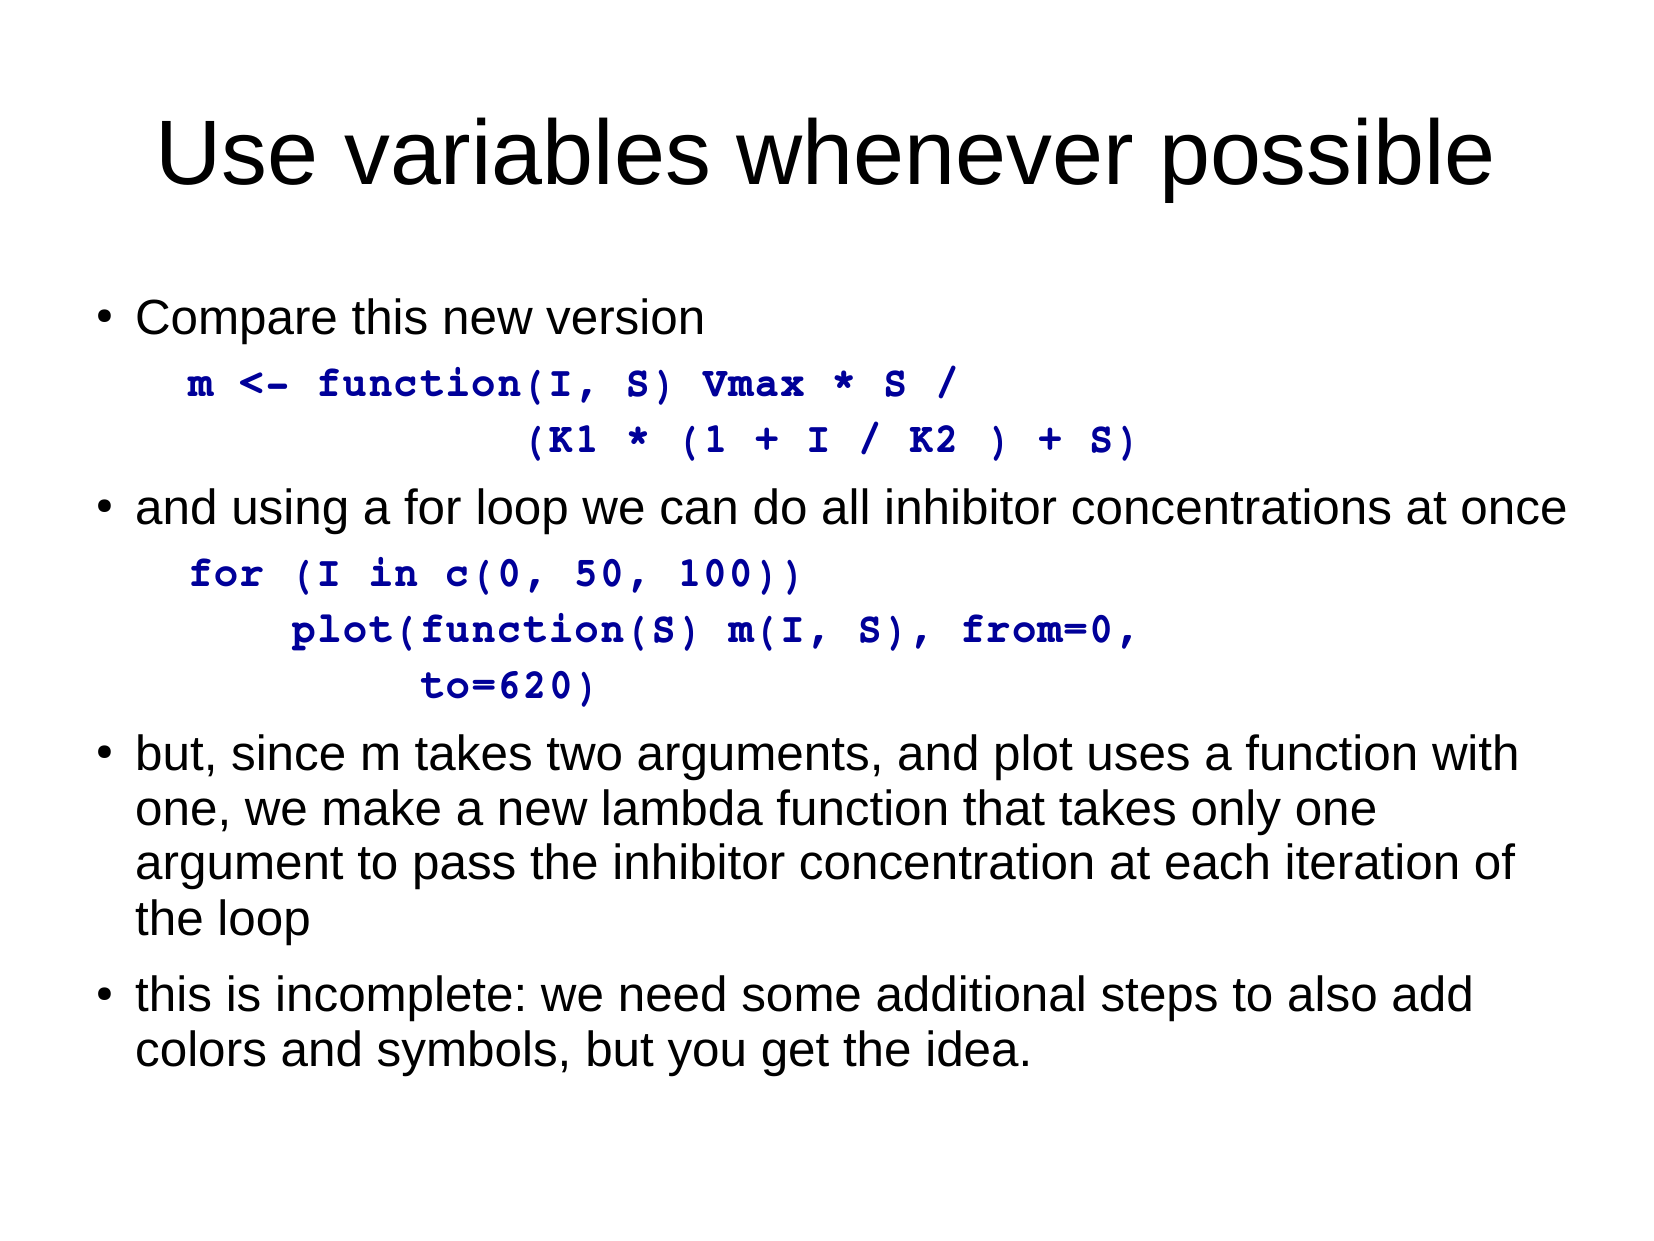

# Use variables whenever possible
Compare this new version
m <- function(I, S) Vmax * S /
 (K1 * (1 + I / K2 ) + S)
and using a for loop we can do all inhibitor concentrations at once
for (I in c(0, 50, 100))
 plot(function(S) m(I, S), from=0,
 to=620)
but, since m takes two arguments, and plot uses a function with one, we make a new lambda function that takes only one argument to pass the inhibitor concentration at each iteration of the loop
this is incomplete: we need some additional steps to also add colors and symbols, but you get the idea.